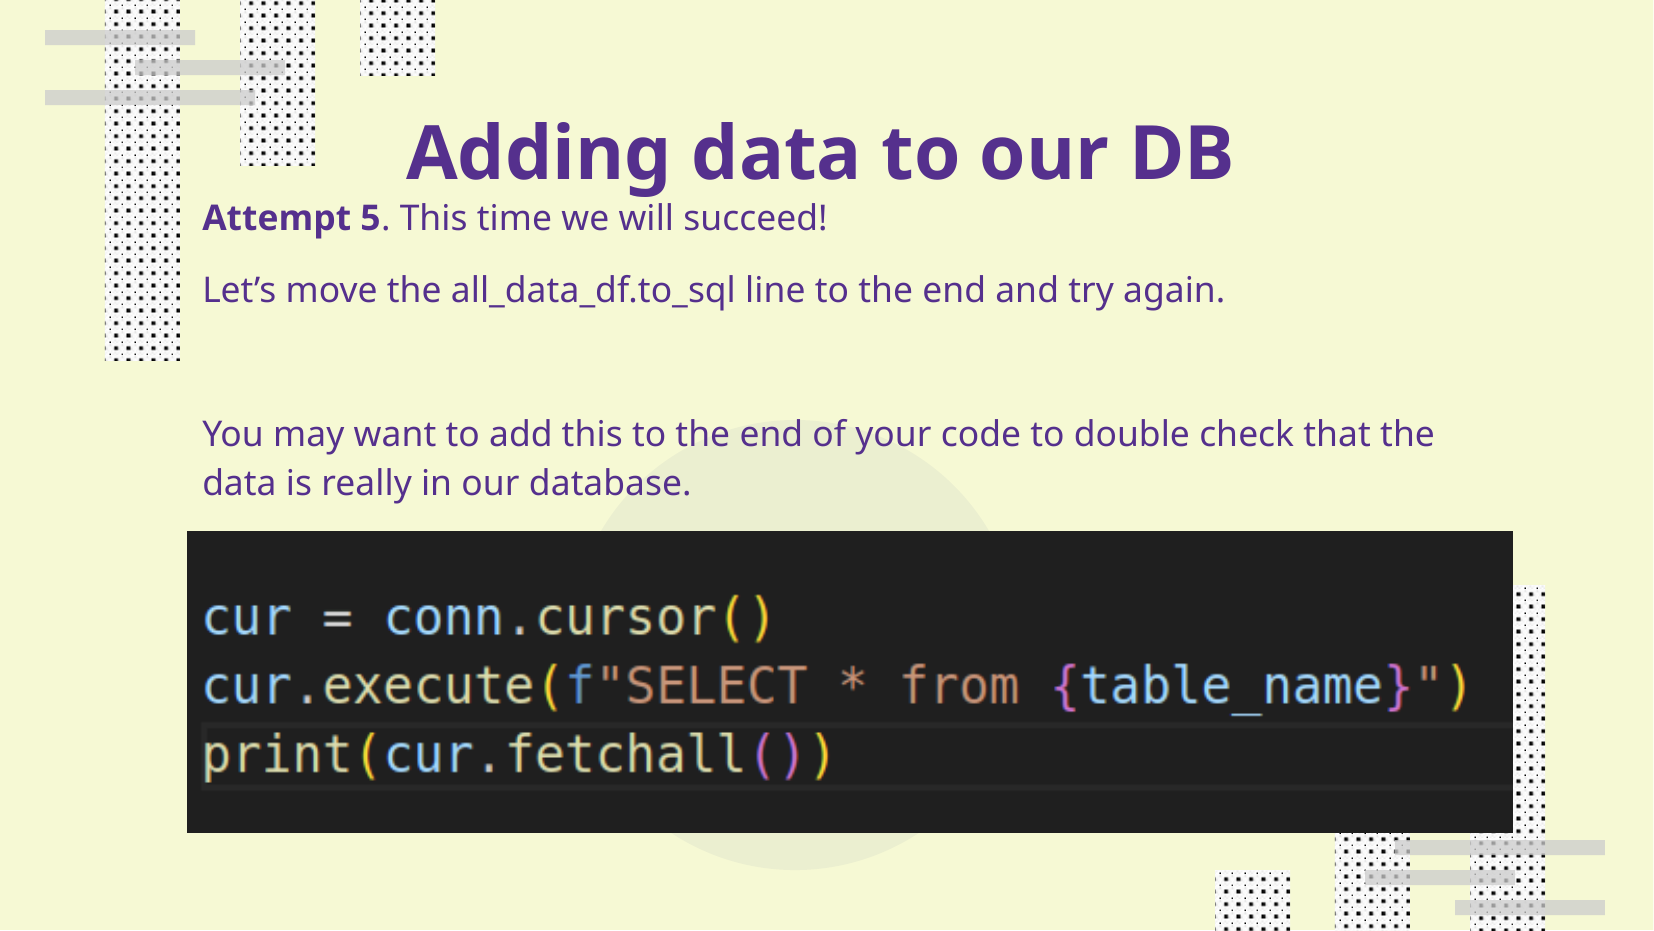

# Adding data to our DB
Attempt 5. This time we will succeed!
Let’s move the all_data_df.to_sql line to the end and try again.
You may want to add this to the end of your code to double check that the data is really in our database.